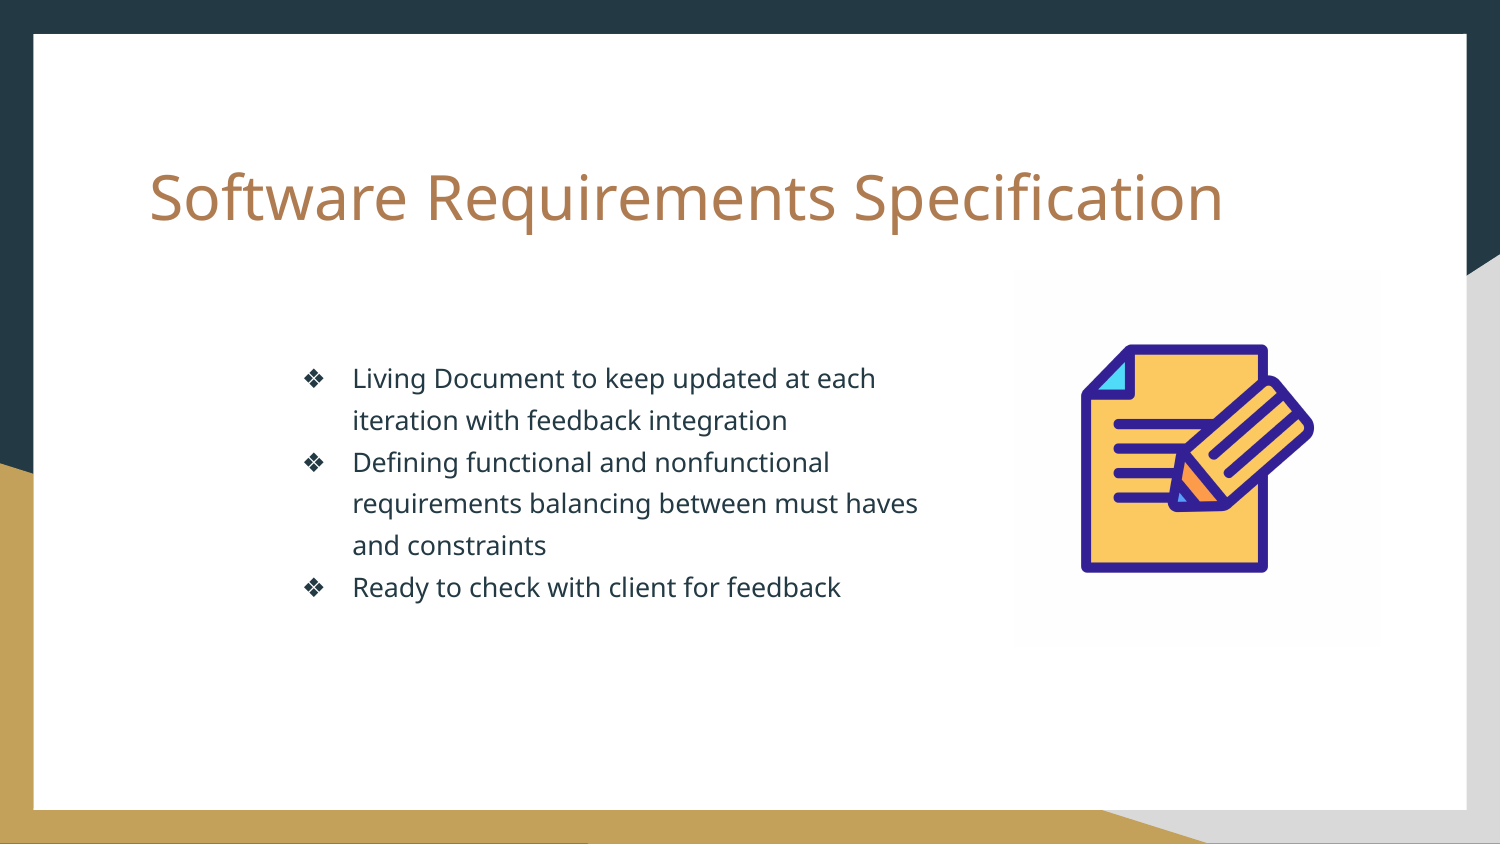

# Software Requirements Specification
Living Document to keep updated at each iteration with feedback integration
Defining functional and nonfunctional requirements balancing between must haves and constraints
Ready to check with client for feedback